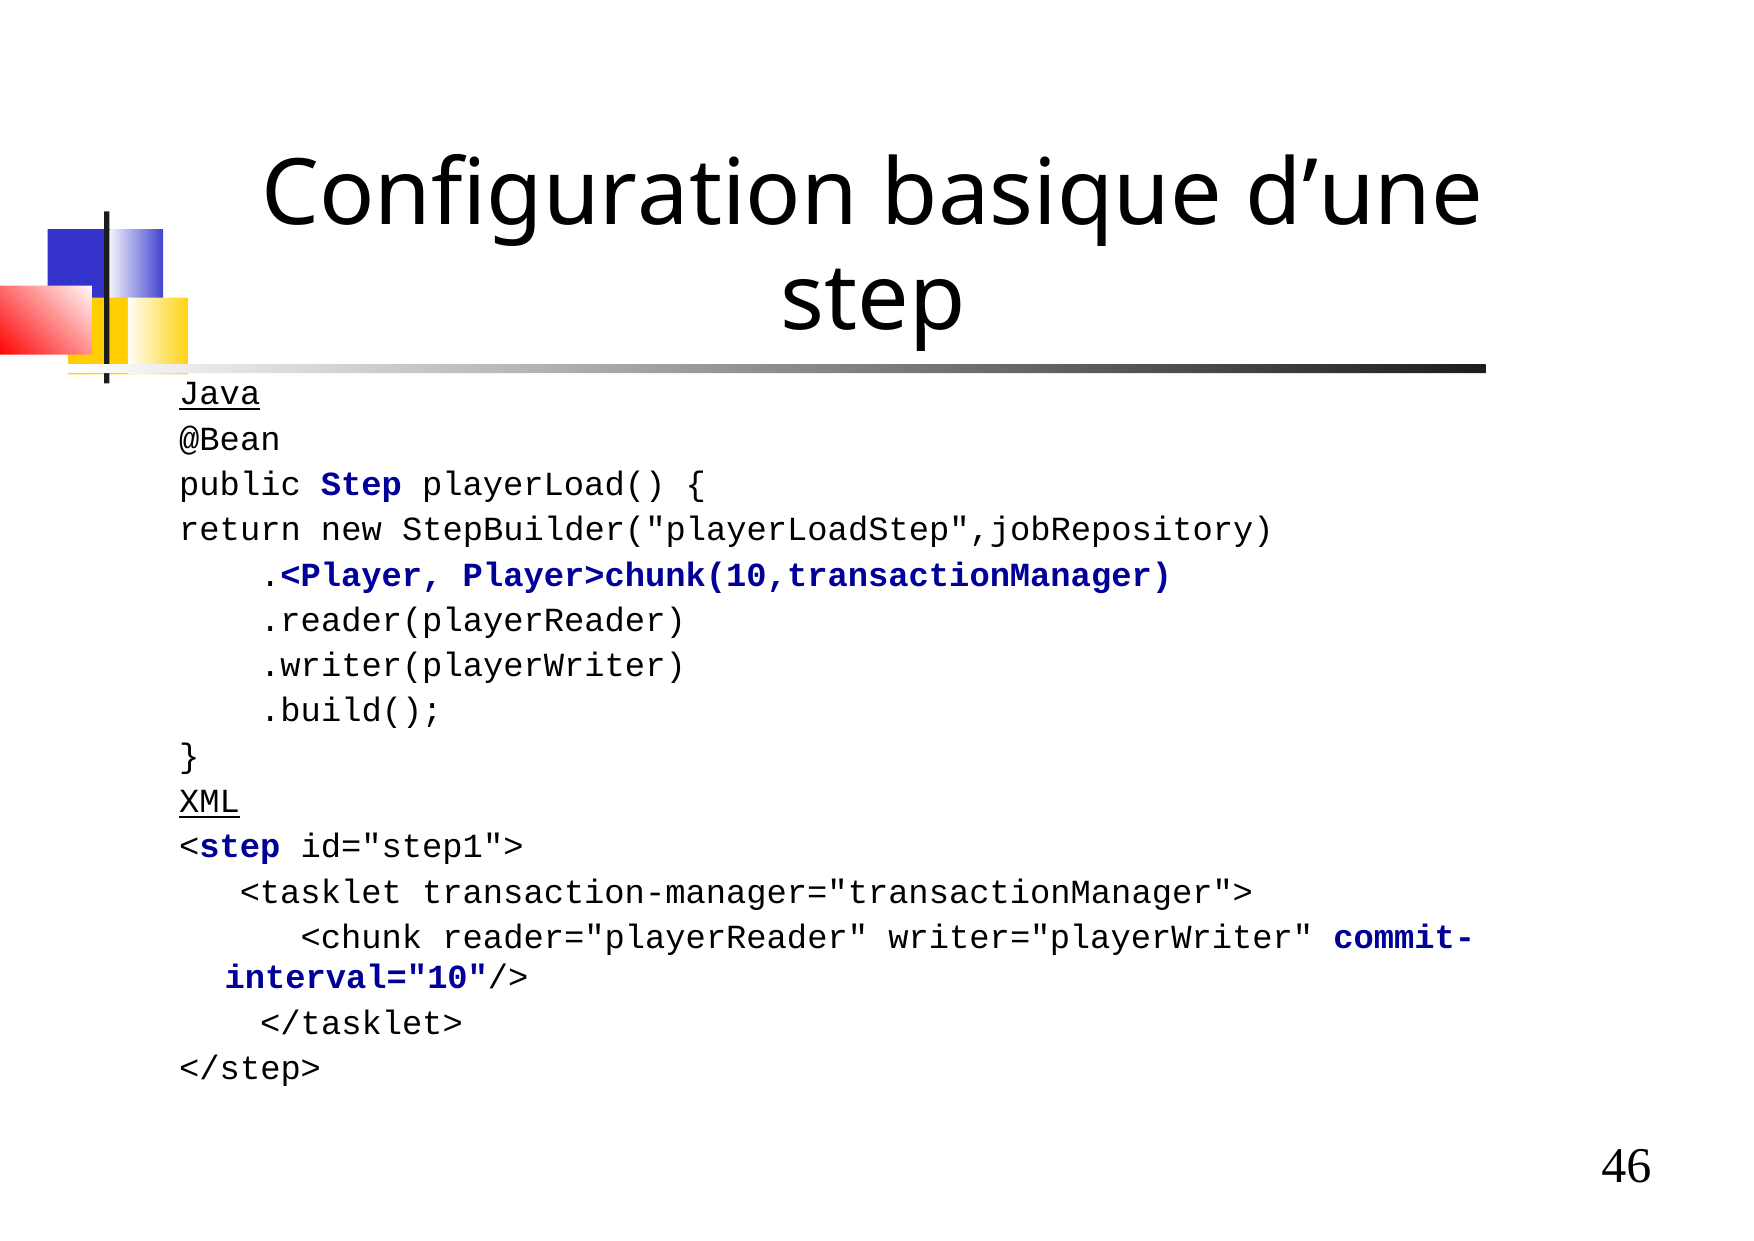

# Configuration basique d’une step
Java
@Bean
public Step playerLoad() {
return new StepBuilder("playerLoadStep",jobRepository)
 .<Player, Player>chunk(10,transactionManager)
 .reader(playerReader)
 .writer(playerWriter)
 .build();
}
XML
<step id="step1">
 <tasklet transaction-manager="transactionManager">
 <chunk reader="playerReader" writer="playerWriter" commit-interval="10"/>
 </tasklet>
</step>